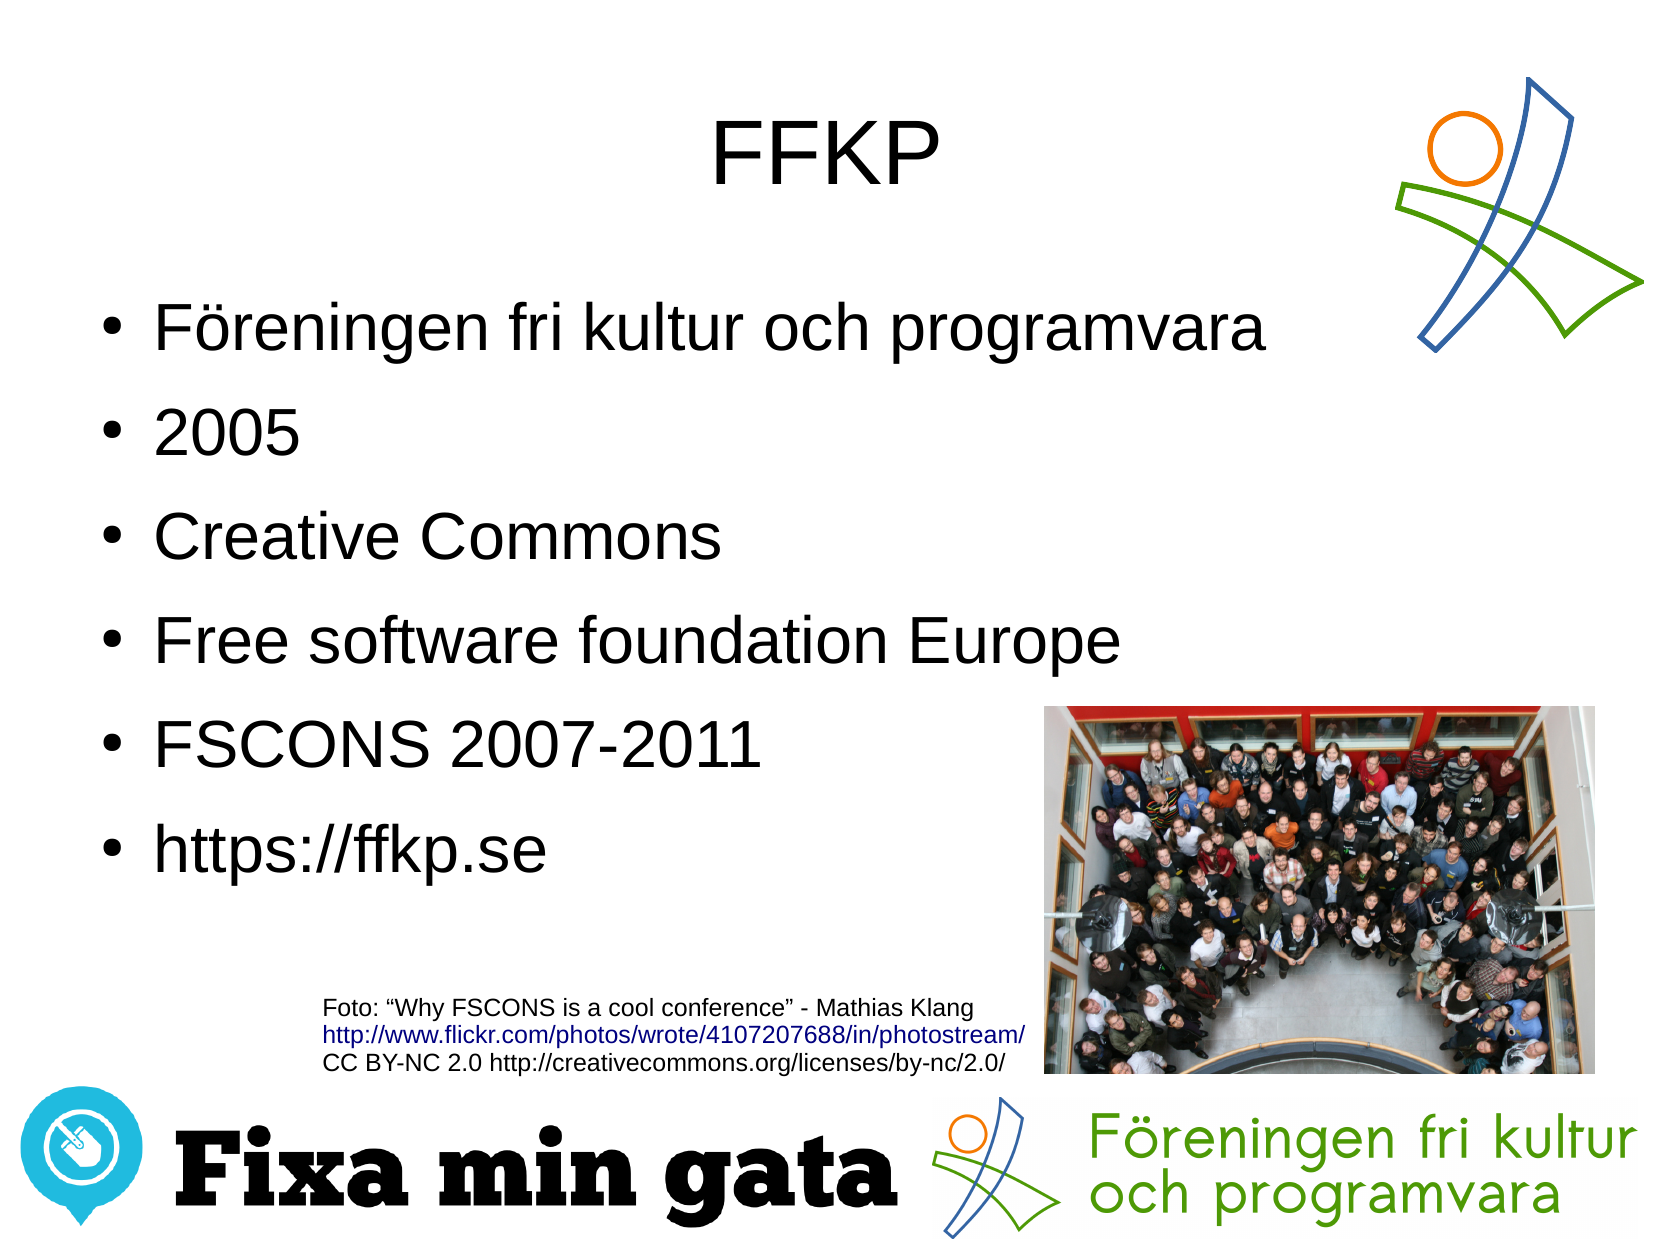

# FFKP
Föreningen fri kultur och programvara
2005
Creative Commons
Free software foundation Europe
FSCONS 2007-2011
https://ffkp.se
Foto: “Why FSCONS is a cool conference” - Mathias Klang
http://www.flickr.com/photos/wrote/4107207688/in/photostream/
CC BY-NC 2.0 http://creativecommons.org/licenses/by-nc/2.0/